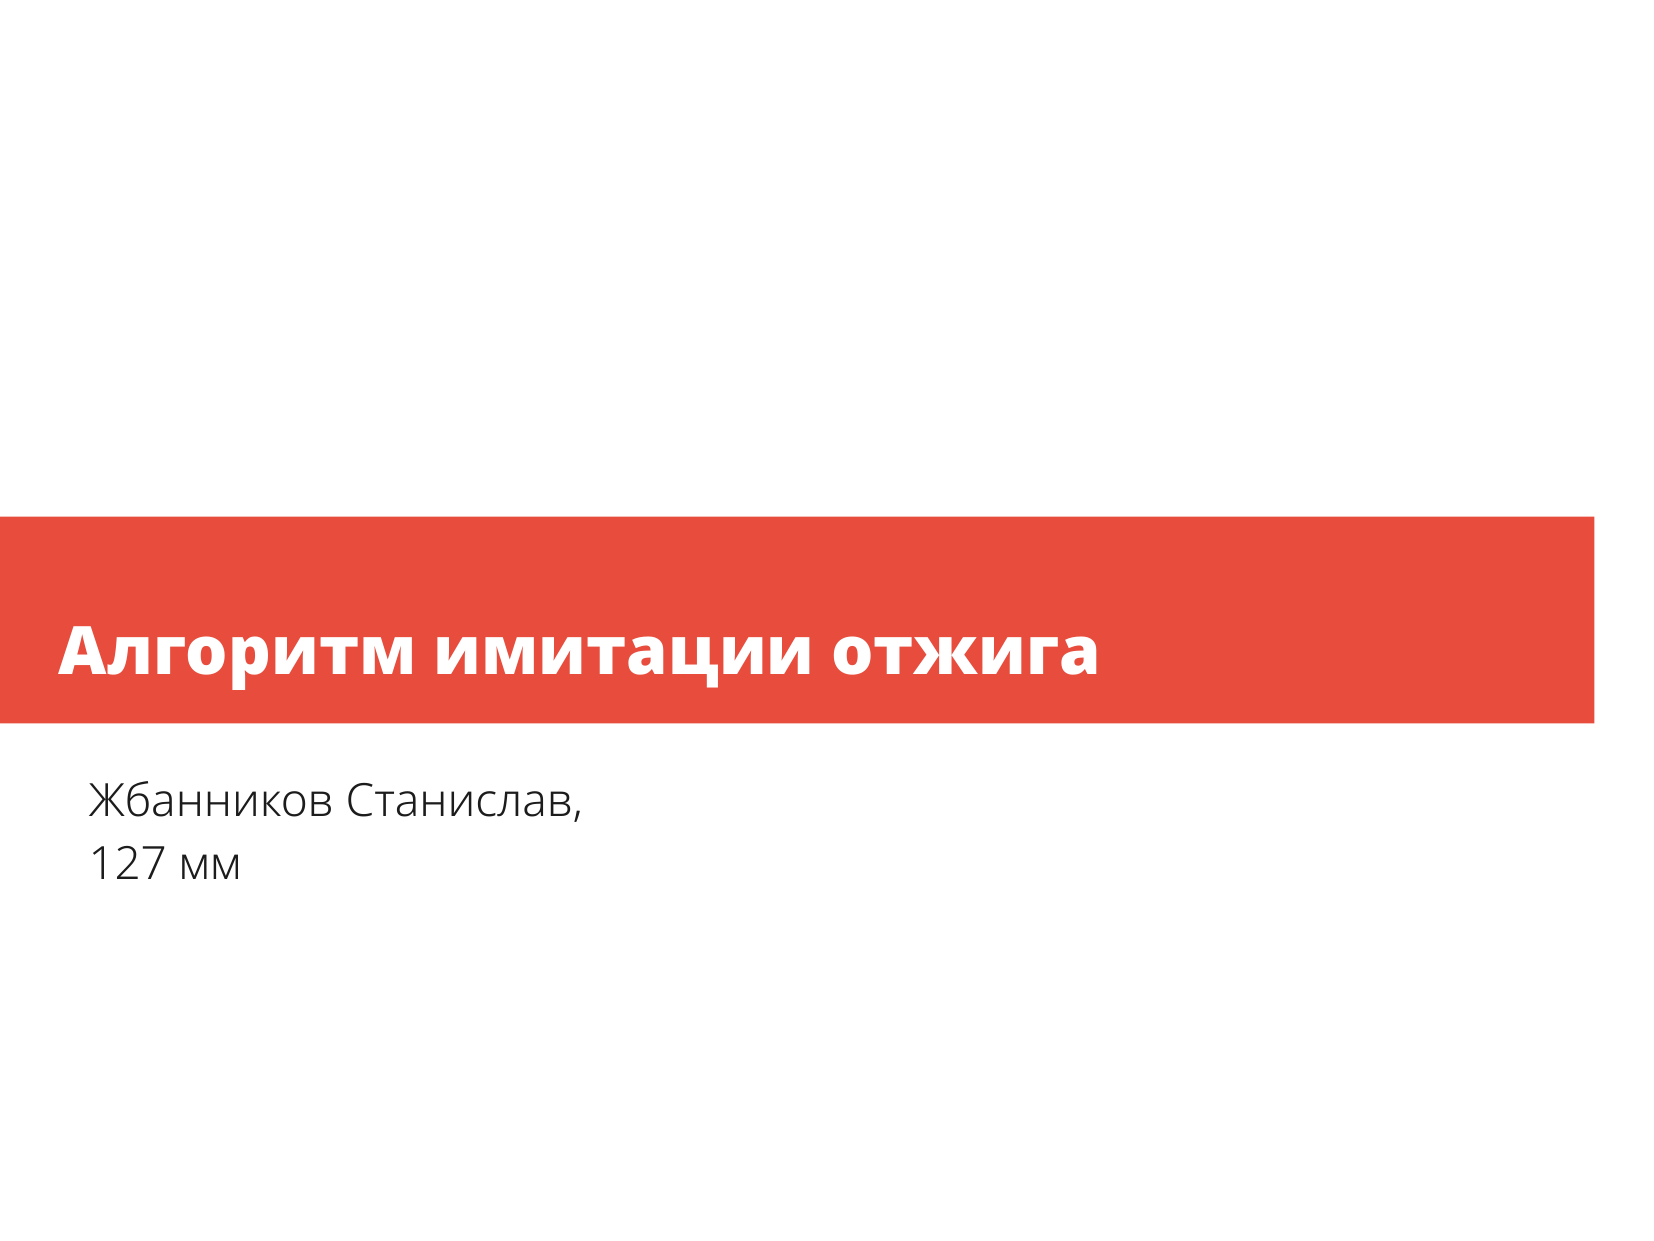

# Алгоритм имитации отжига
Жбанников Станислав,
127 мм